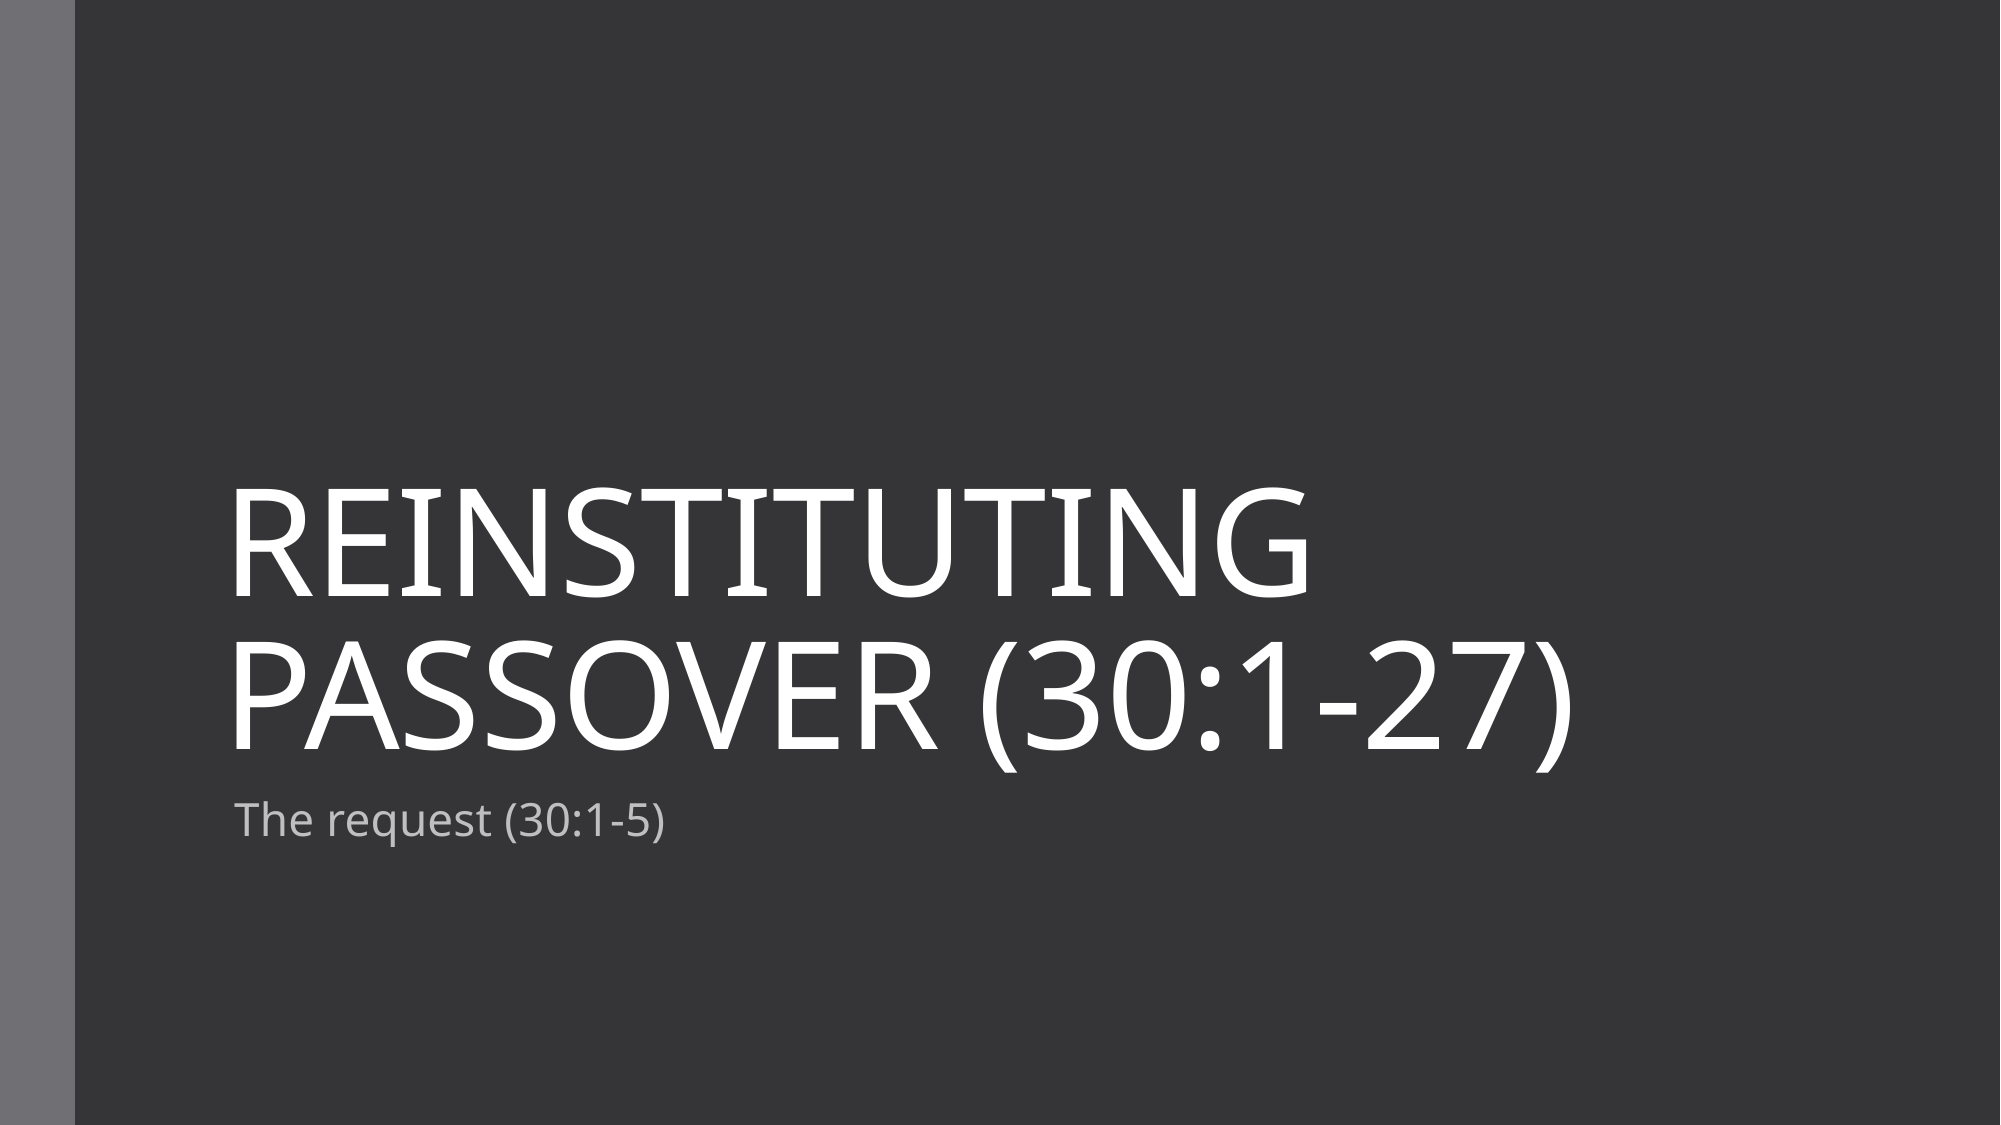

# REINSTITUTING PASSOVER (30:1-27)
 The request (30:1-5)